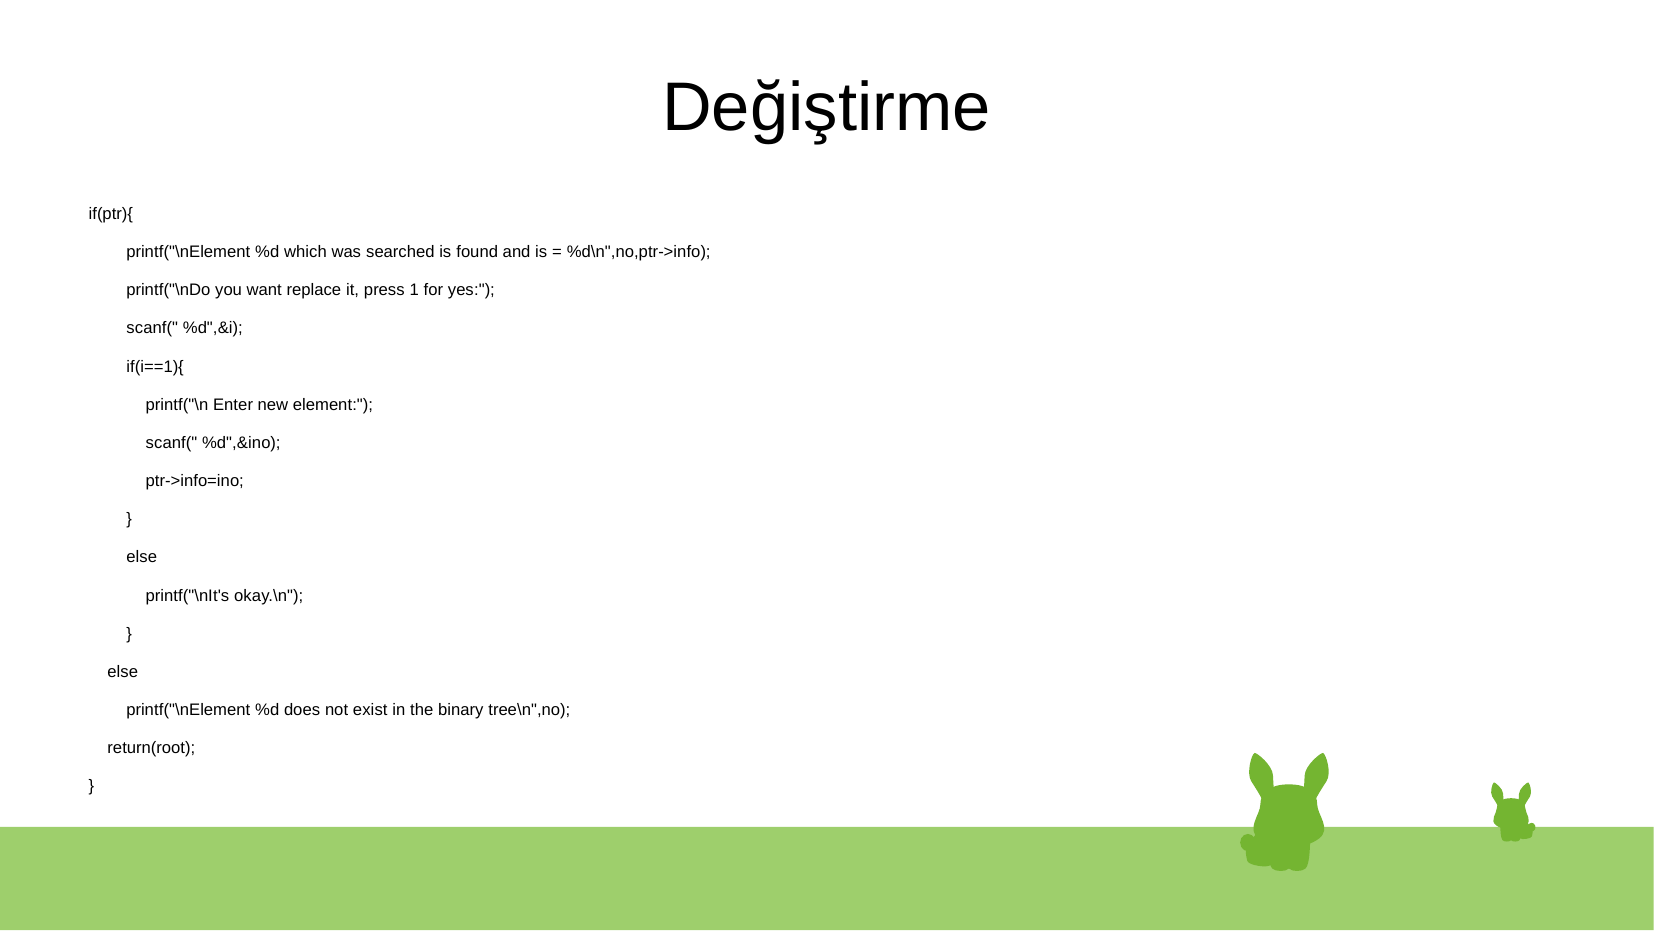

# Değiştirme
if(ptr){
 printf("\nElement %d which was searched is found and is = %d\n",no,ptr->info);
 printf("\nDo you want replace it, press 1 for yes:");
 scanf(" %d",&i);
 if(i==1){
 printf("\n Enter new element:");
 scanf(" %d",&ino);
 ptr->info=ino;
 }
 else
 printf("\nIt's okay.\n");
 }
 else
 printf("\nElement %d does not exist in the binary tree\n",no);
 return(root);
}